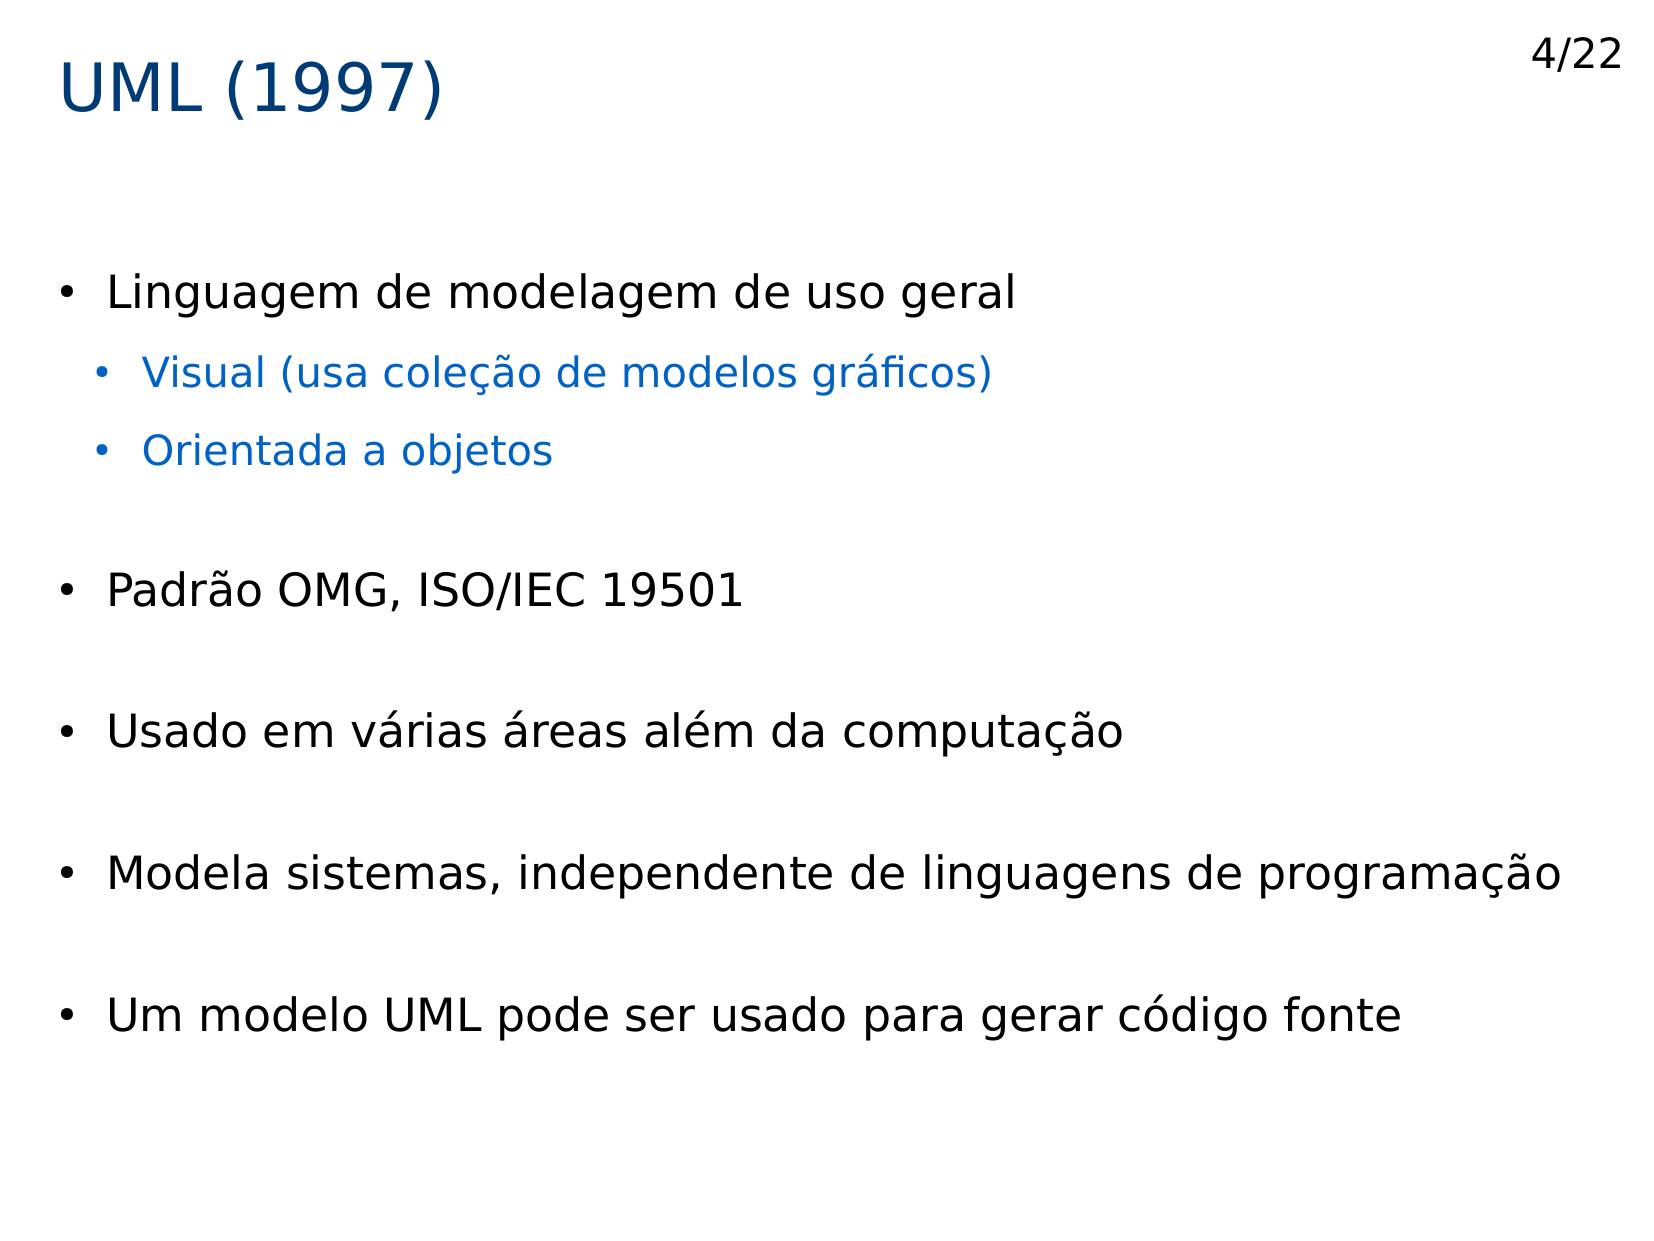

# UML (1997)
4
Linguagem de modelagem de uso geral
Visual (usa coleção de modelos gráficos)
Orientada a objetos
Padrão OMG, ISO/IEC 19501
Usado em várias áreas além da computação
Modela sistemas, independente de linguagens de programação
Um modelo UML pode ser usado para gerar código fonte